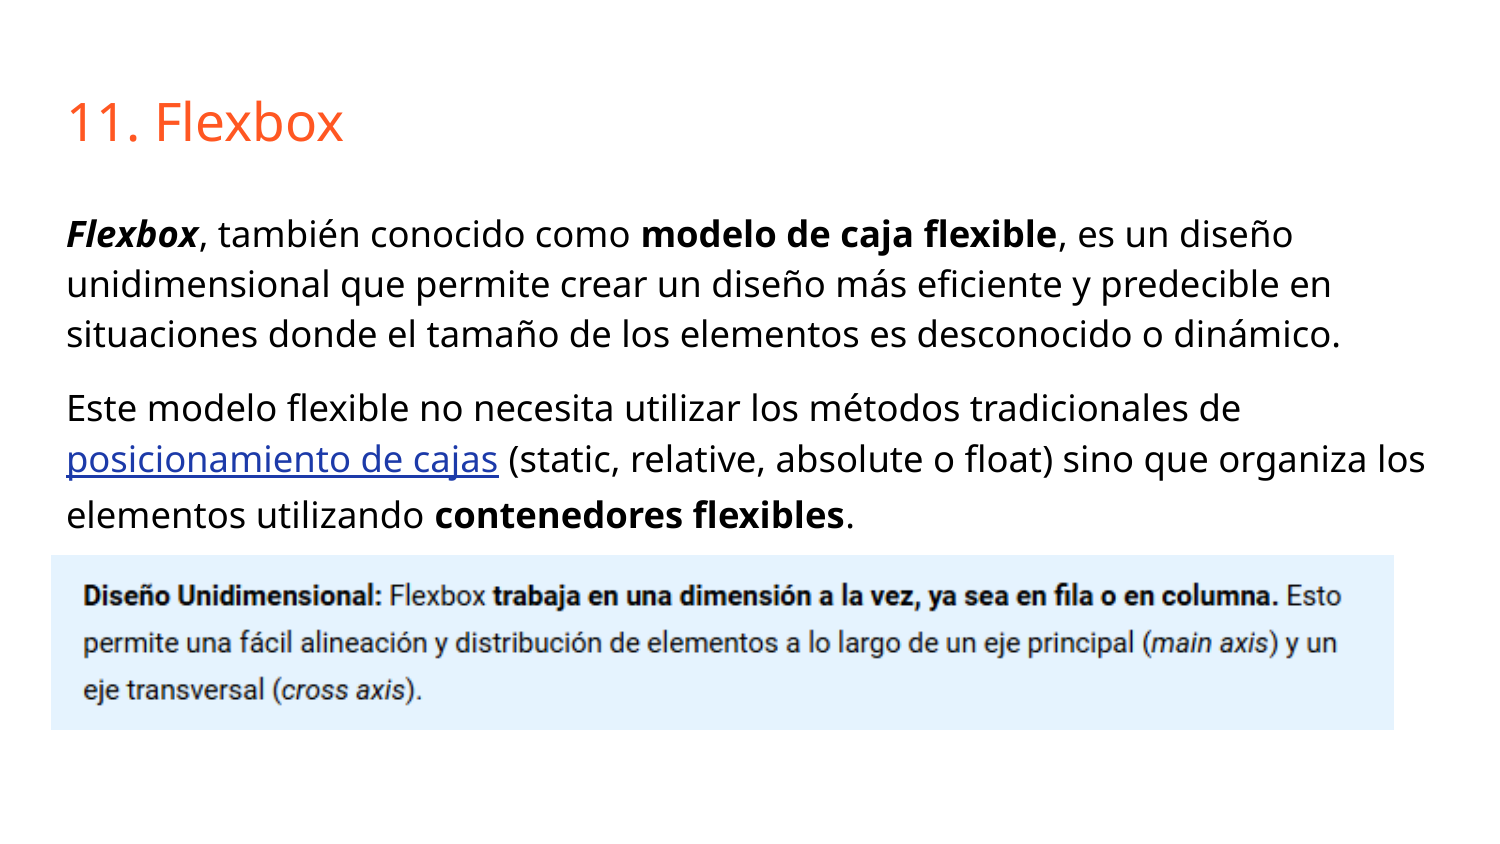

# 11. Flexbox
Flexbox, también conocido como modelo de caja flexible, es un diseño unidimensional que permite crear un diseño más eficiente y predecible en situaciones donde el tamaño de los elementos es desconocido o dinámico.
Este modelo flexible no necesita utilizar los métodos tradicionales de posicionamiento de cajas (static, relative, absolute o float) sino que organiza los elementos utilizando contenedores flexibles.